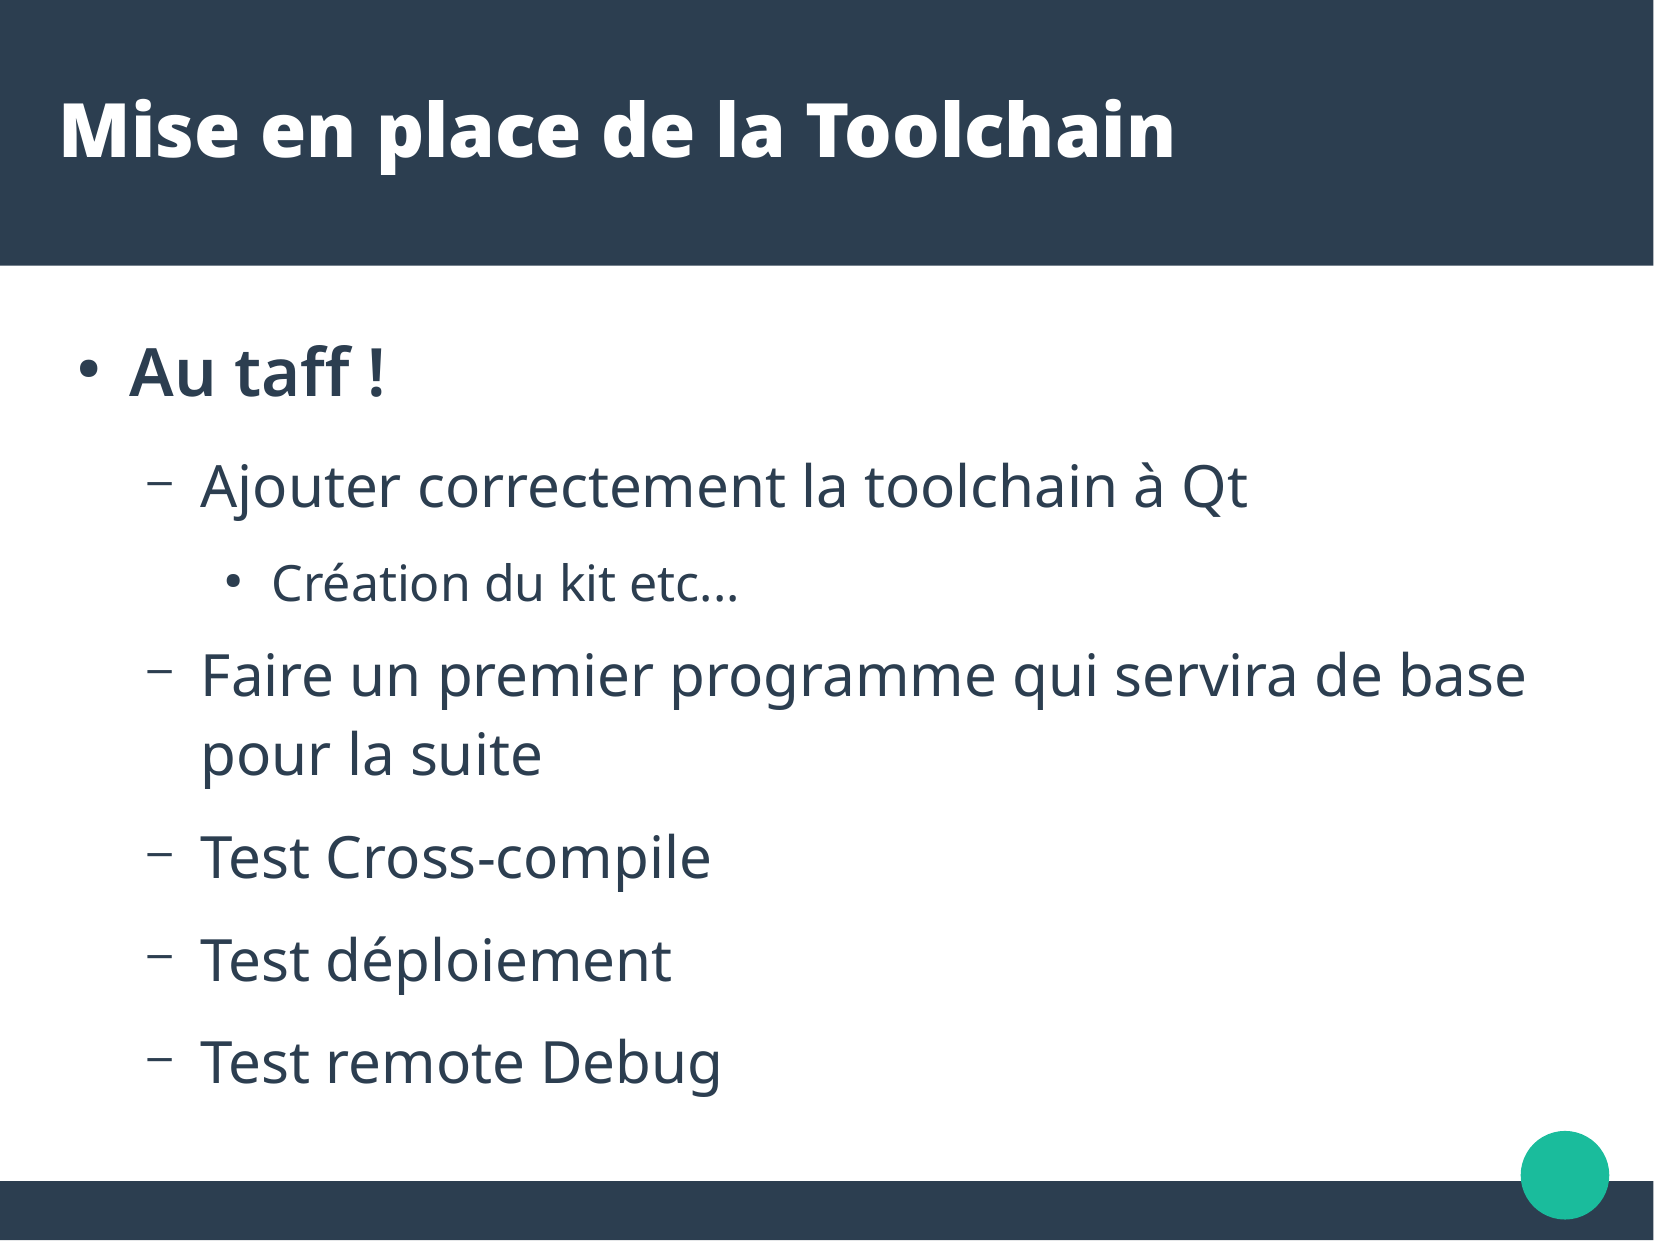

# Mise en place de la Toolchain
Au taff !
Ajouter correctement la toolchain à Qt
Création du kit etc...
Faire un premier programme qui servira de base pour la suite
Test Cross-compile
Test déploiement
Test remote Debug